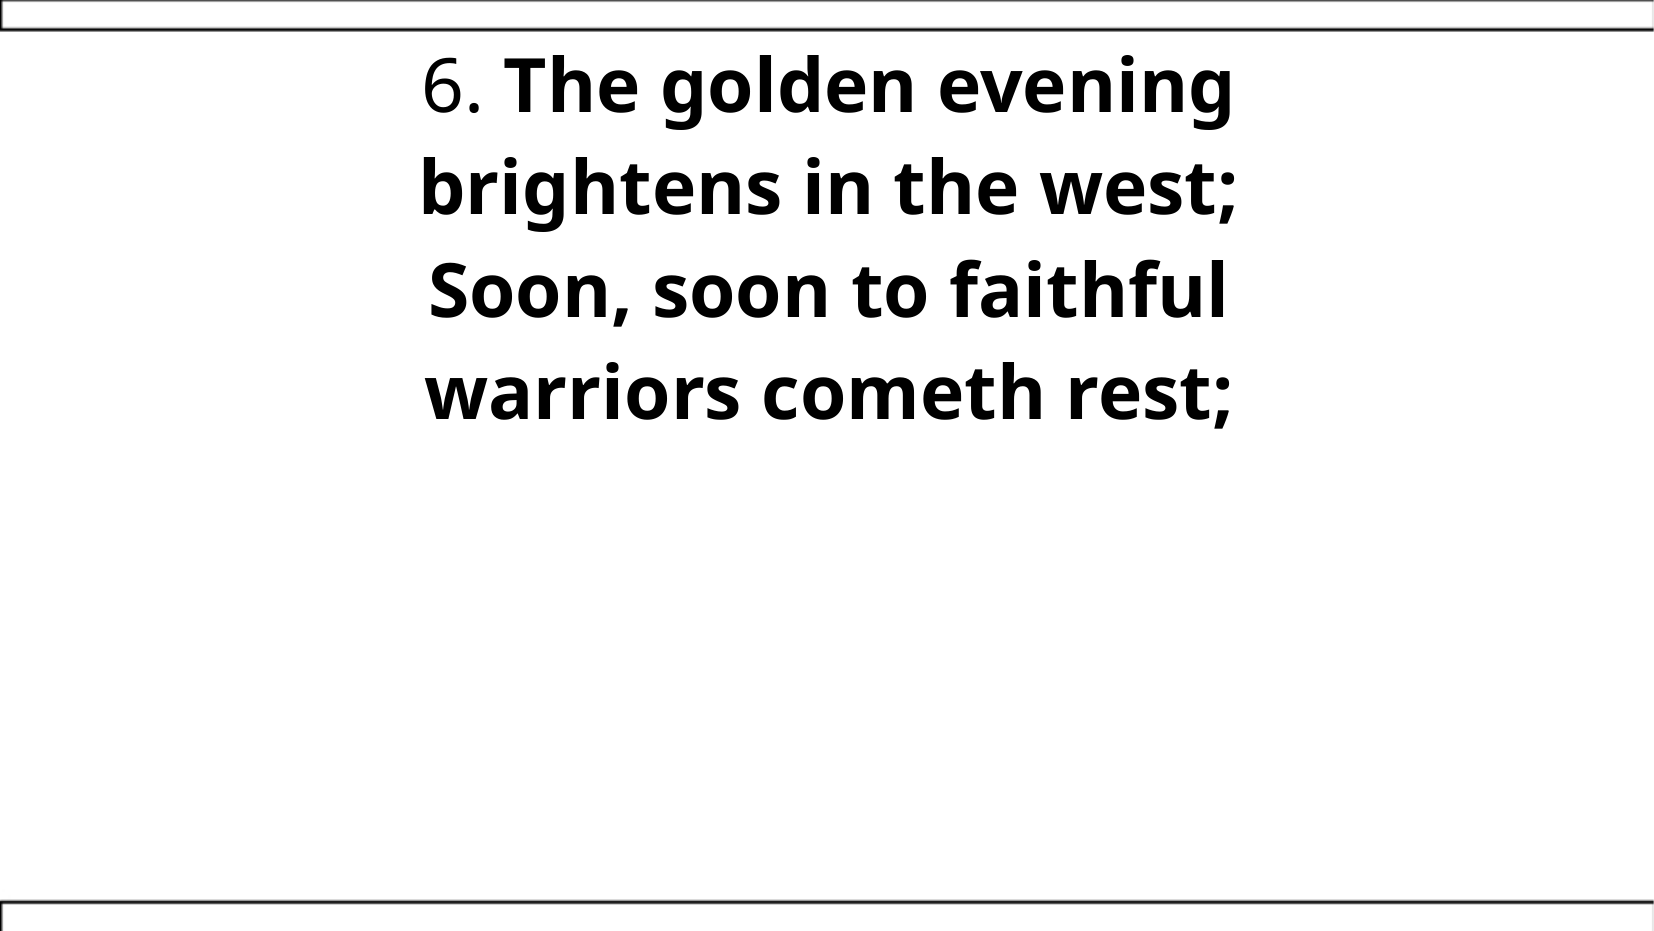

# 6. The golden evening brightens in the west; Soon, soon to faithful warriors cometh rest;